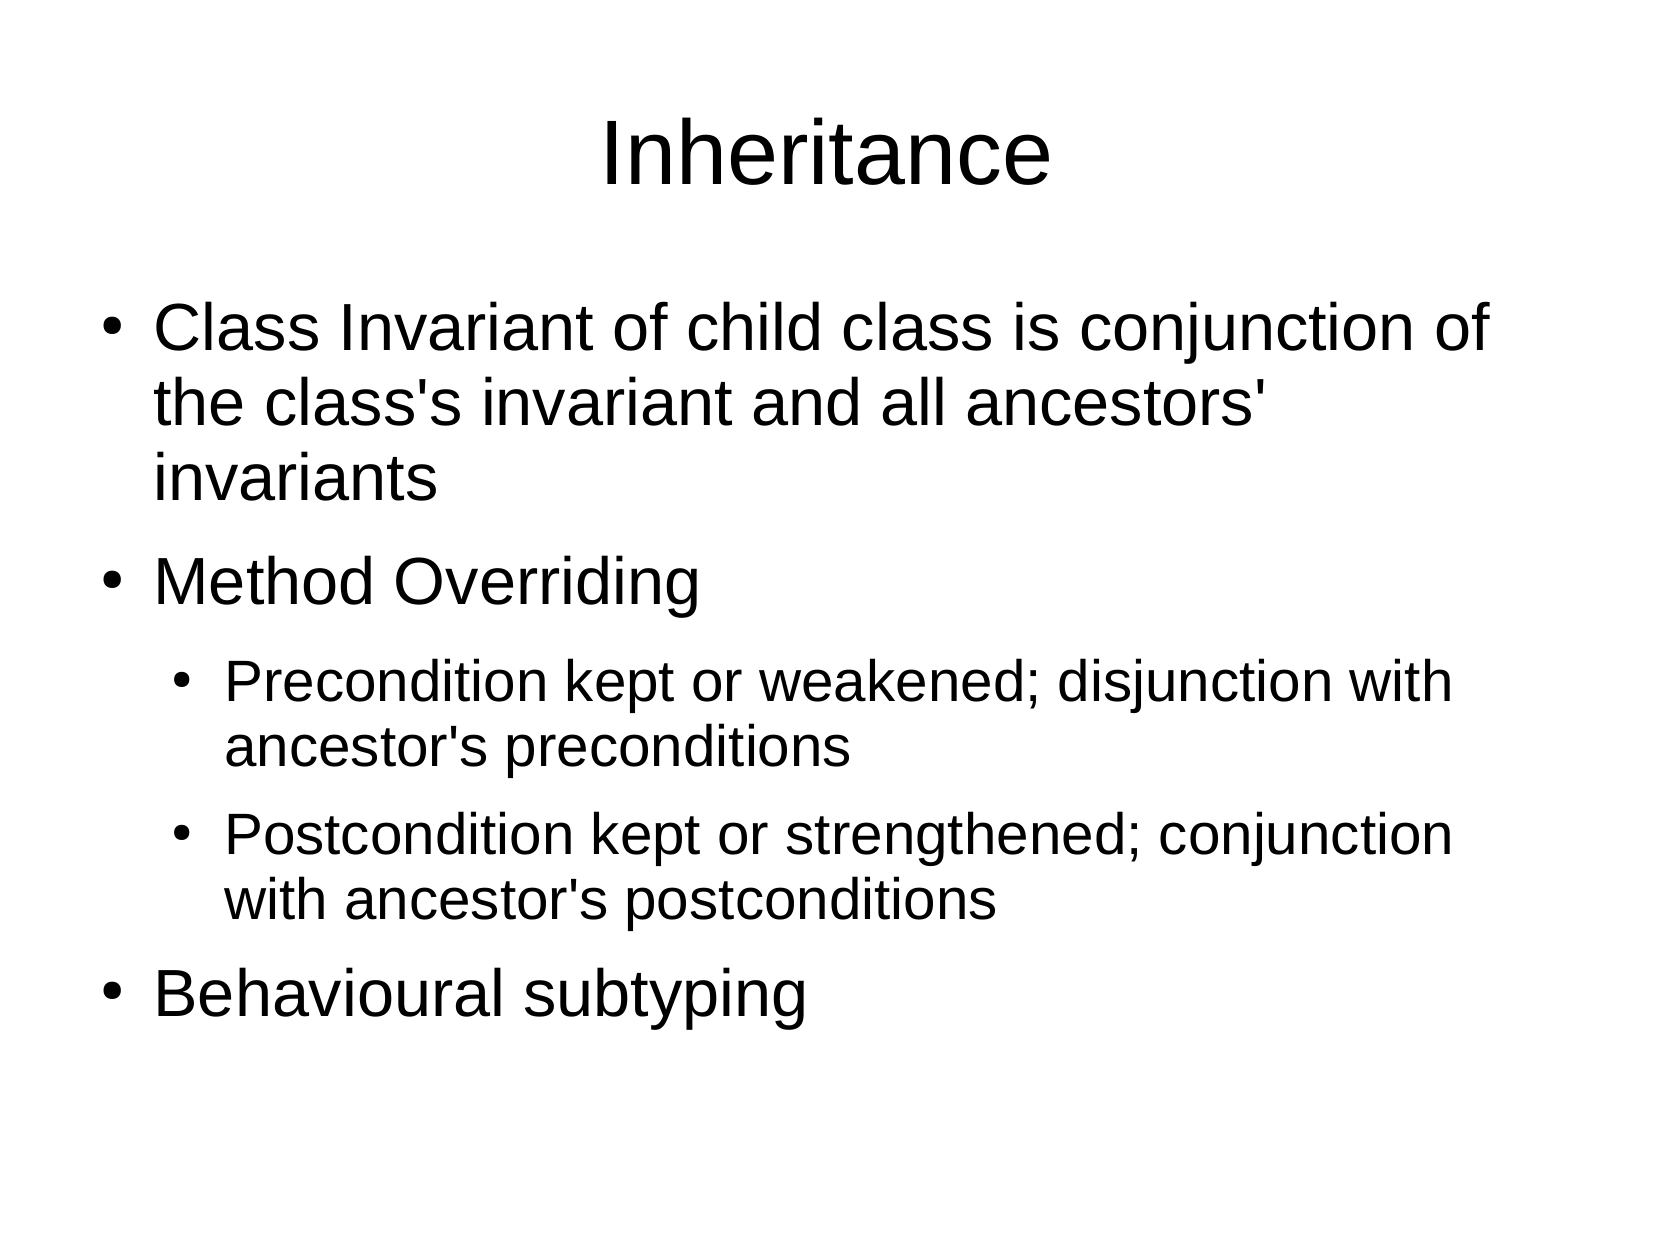

# Inheritance
Class Invariant of child class is conjunction of the class's invariant and all ancestors' invariants
Method Overriding
Precondition kept or weakened; disjunction with ancestor's preconditions
Postcondition kept or strengthened; conjunction with ancestor's postconditions
Behavioural subtyping